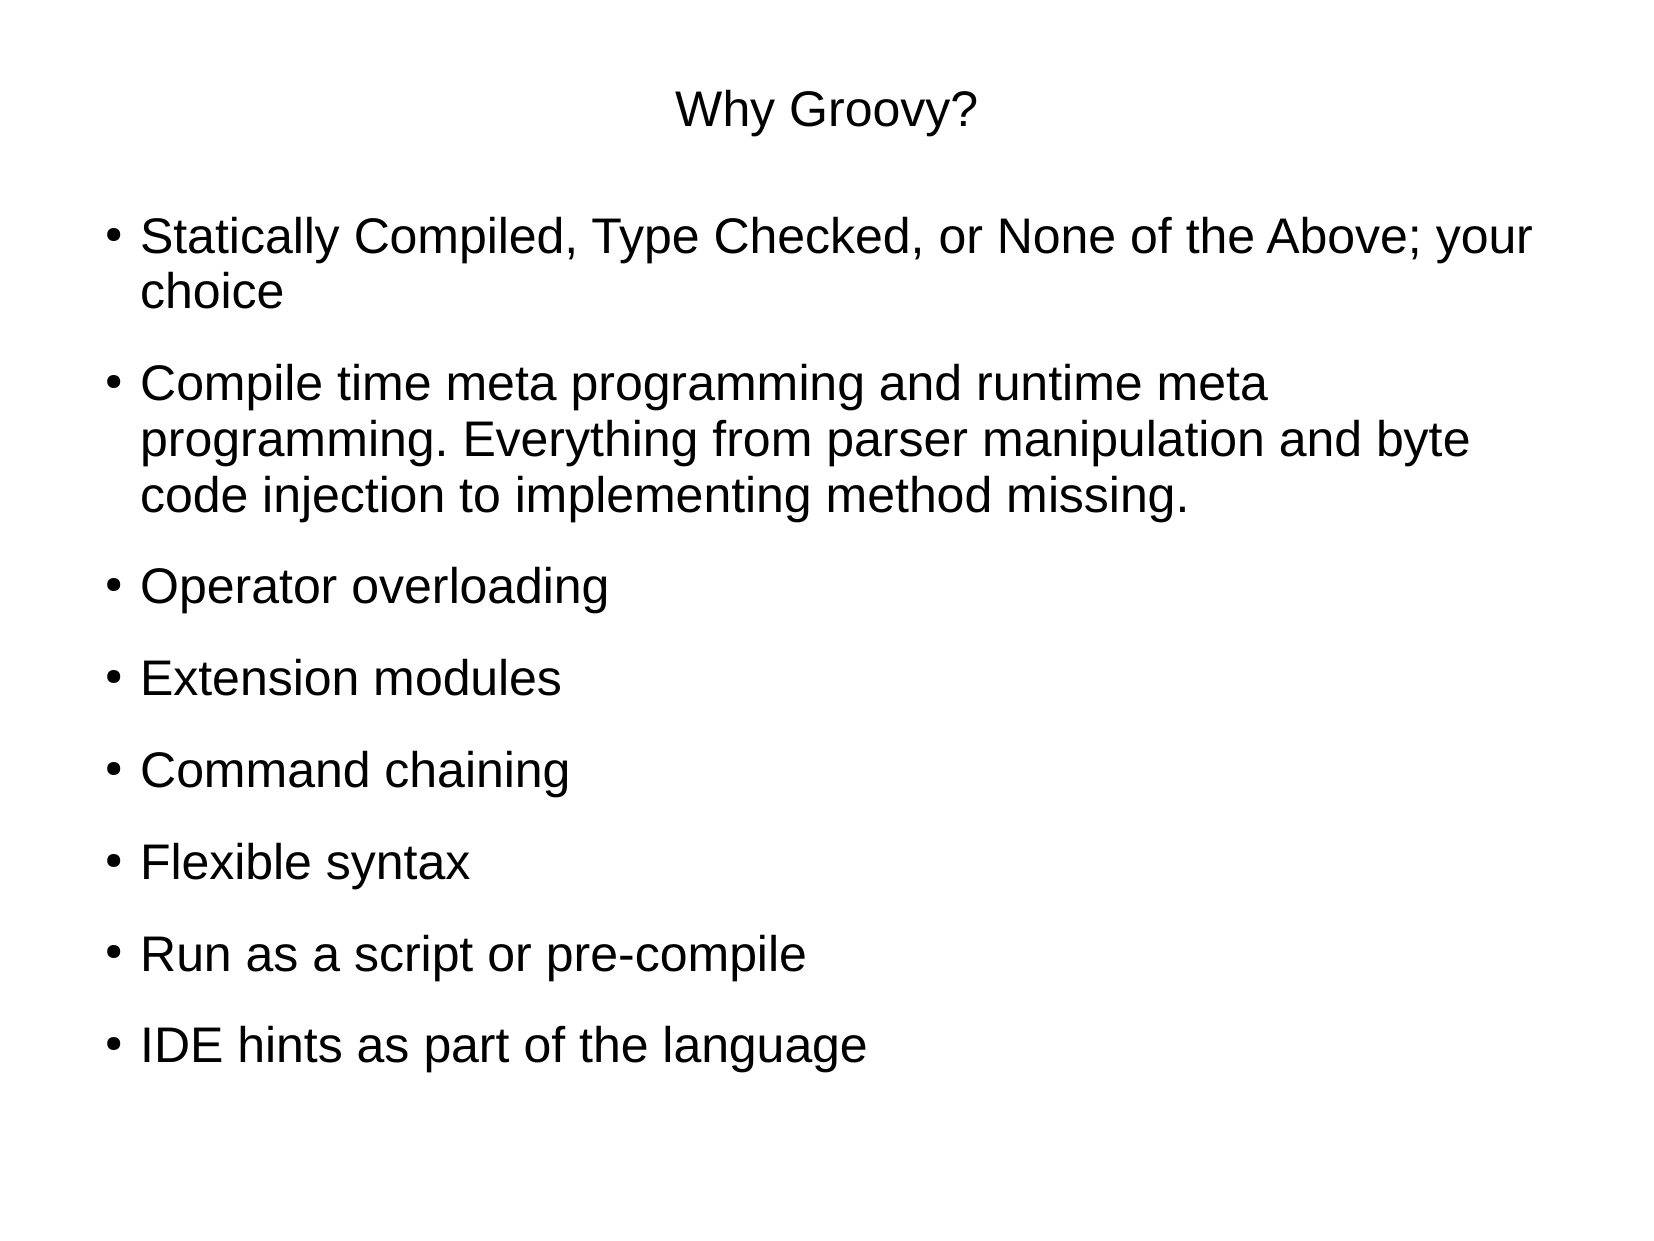

# Why Groovy?
Statically Compiled, Type Checked, or None of the Above; your choice
Compile time meta programming and runtime meta programming. Everything from parser manipulation and byte code injection to implementing method missing.
Operator overloading
Extension modules
Command chaining
Flexible syntax
Run as a script or pre-compile
IDE hints as part of the language